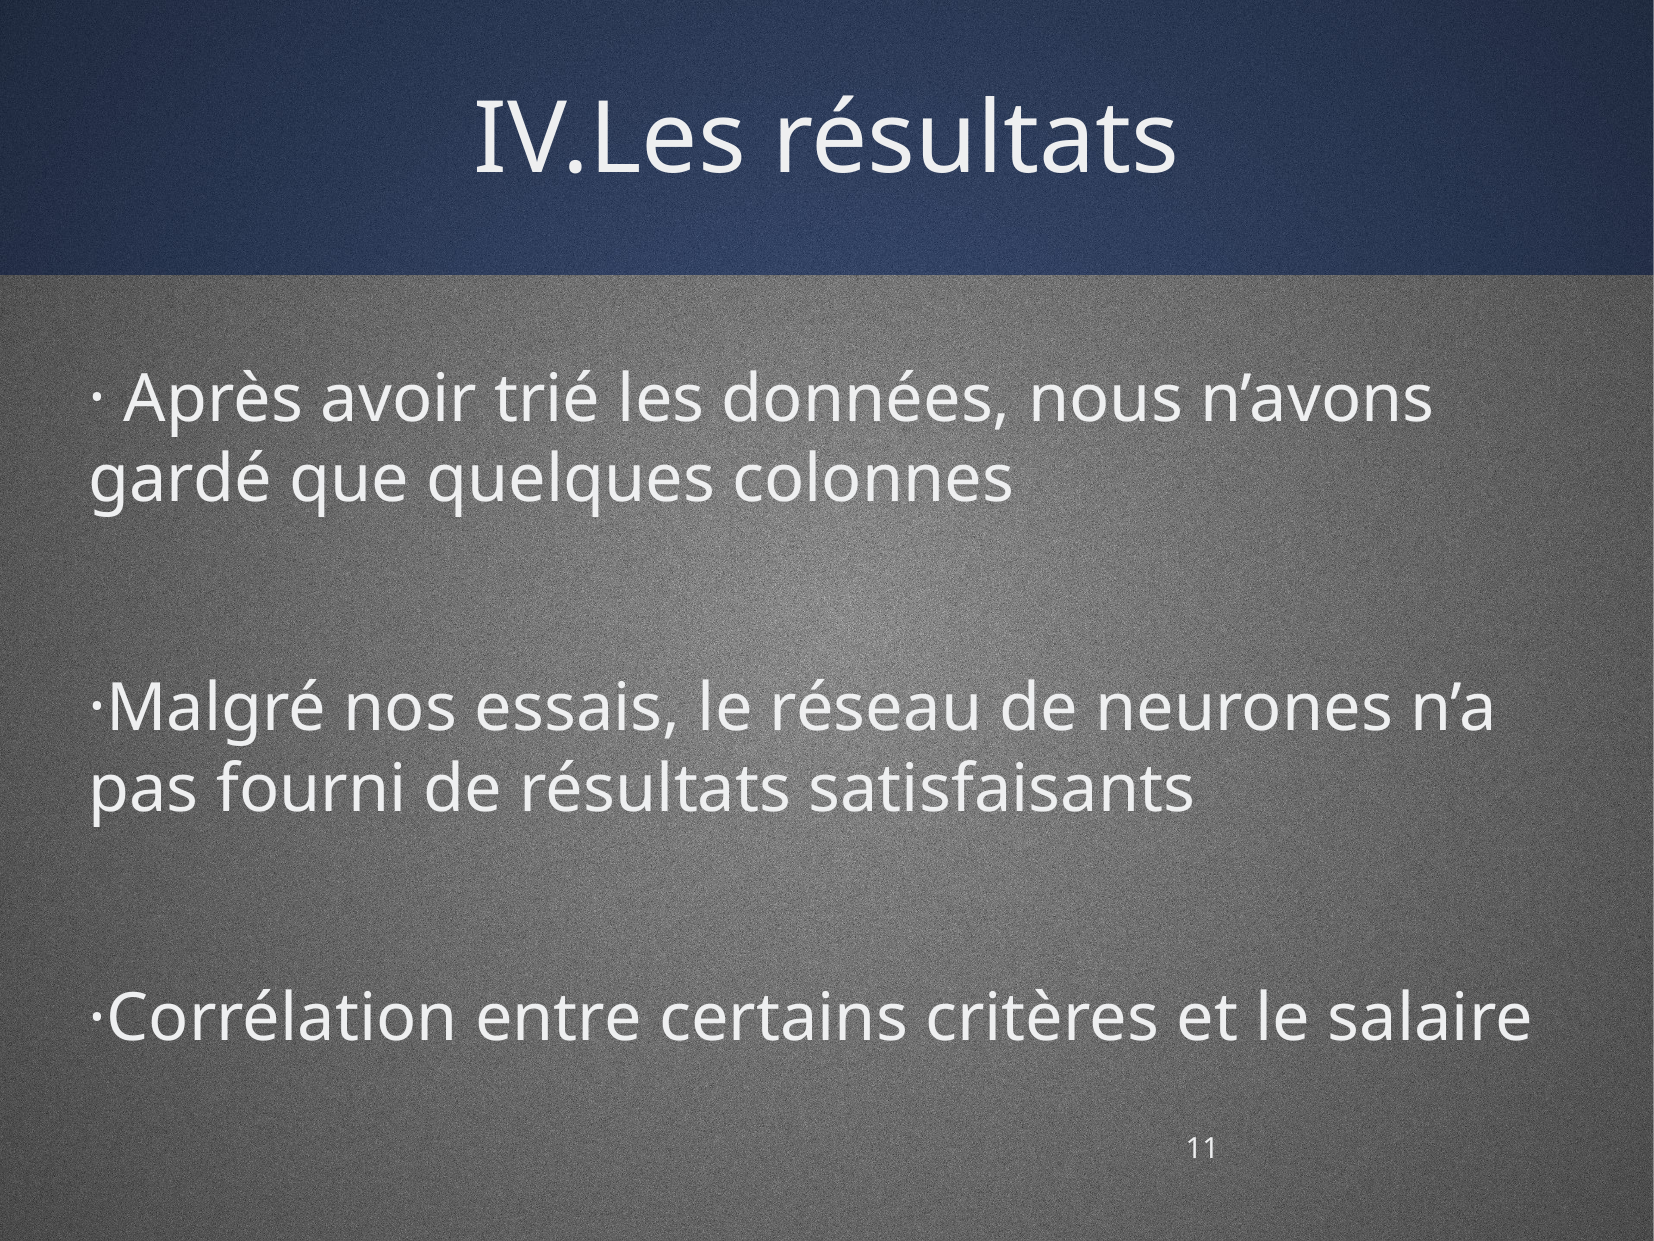

# IV.Les résultats
 Après avoir trié les données, nous n’avons gardé que quelques colonnes
Malgré nos essais, le réseau de neurones n’a pas fourni de résultats satisfaisants
Corrélation entre certains critères et le salaire